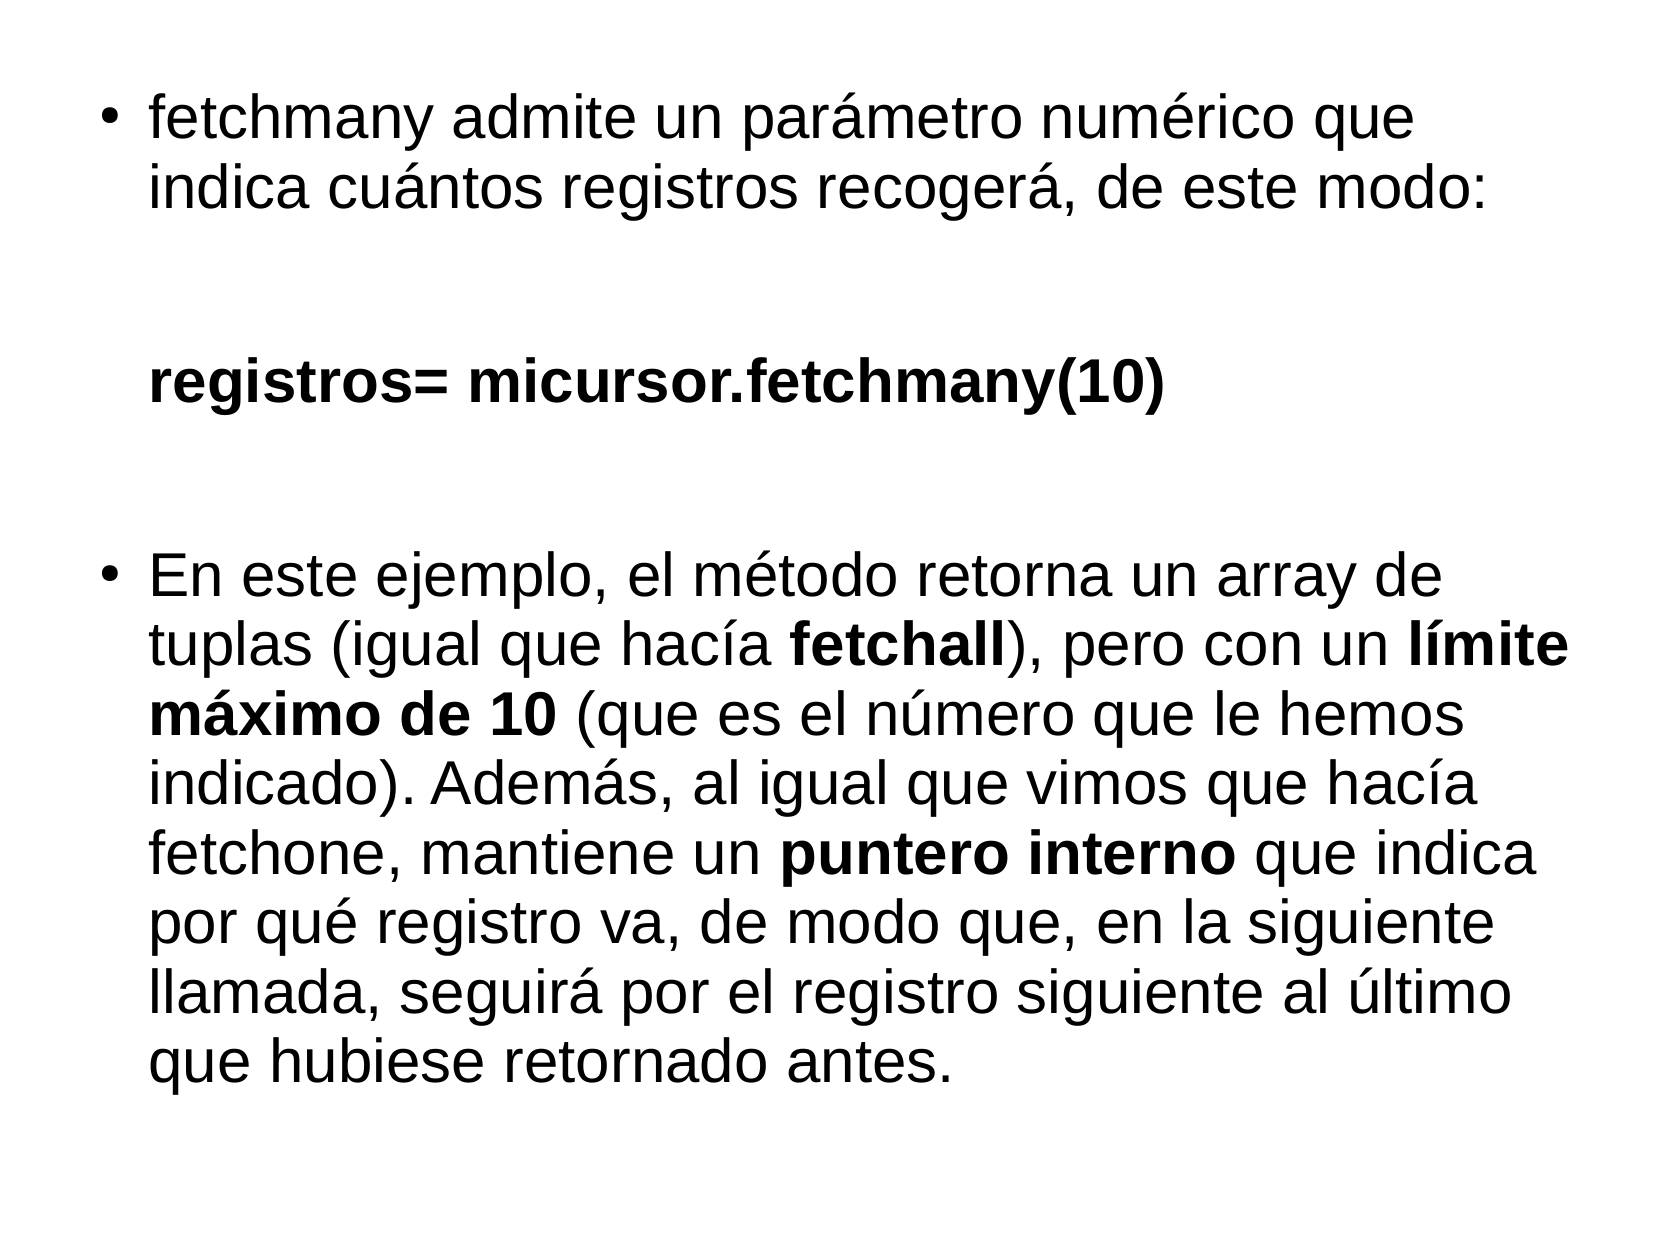

# fetchmany admite un parámetro numérico que indica cuántos registros recogerá, de este modo:
registros= micursor.fetchmany(10)
En este ejemplo, el método retorna un array de tuplas (igual que hacía fetchall), pero con un límite máximo de 10 (que es el número que le hemos indicado). Además, al igual que vimos que hacía fetchone, mantiene un puntero interno que indica por qué registro va, de modo que, en la siguiente llamada, seguirá por el registro siguiente al último que hubiese retornado antes.